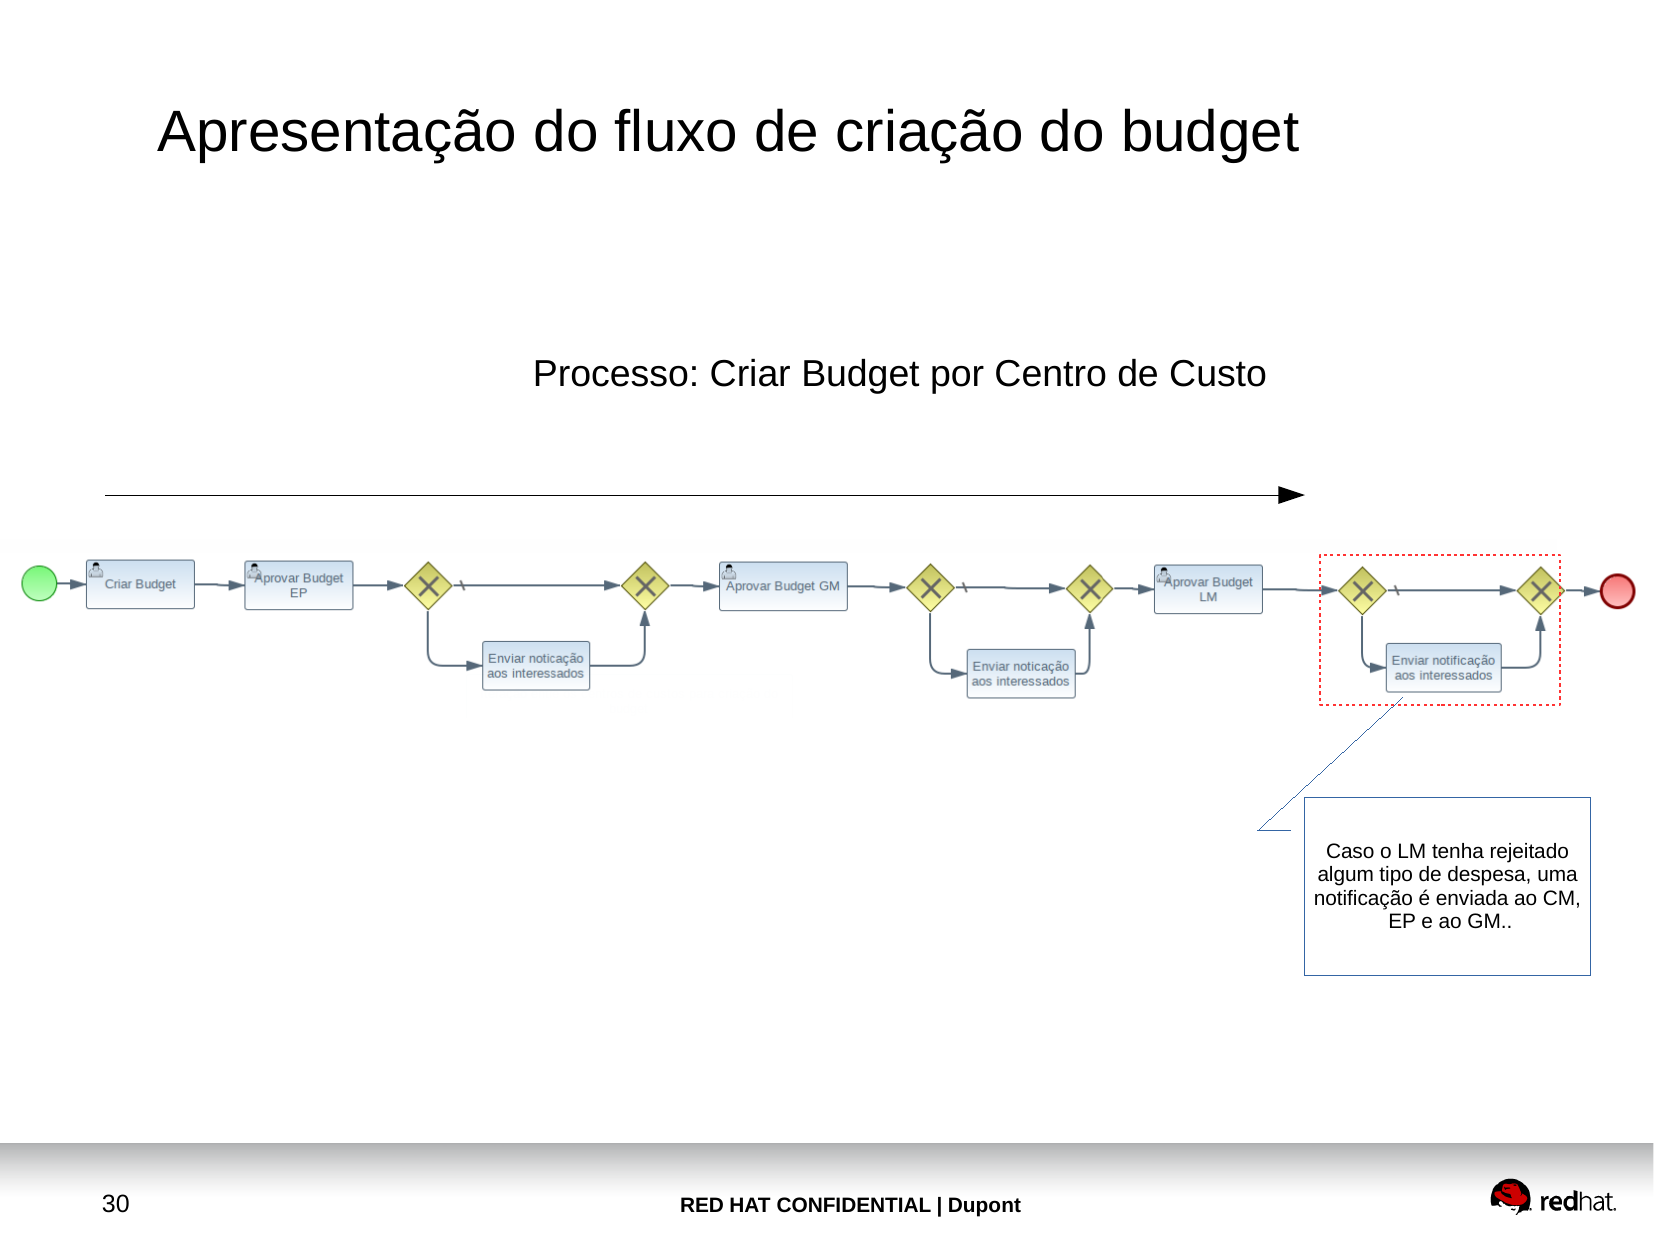

Apresentação do fluxo de criação do budget
Processo: Criar Budget por Centro de Custo
Caso o LM tenha rejeitado
algum tipo de despesa, uma
notificação é enviada ao CM,
 EP e ao GM..